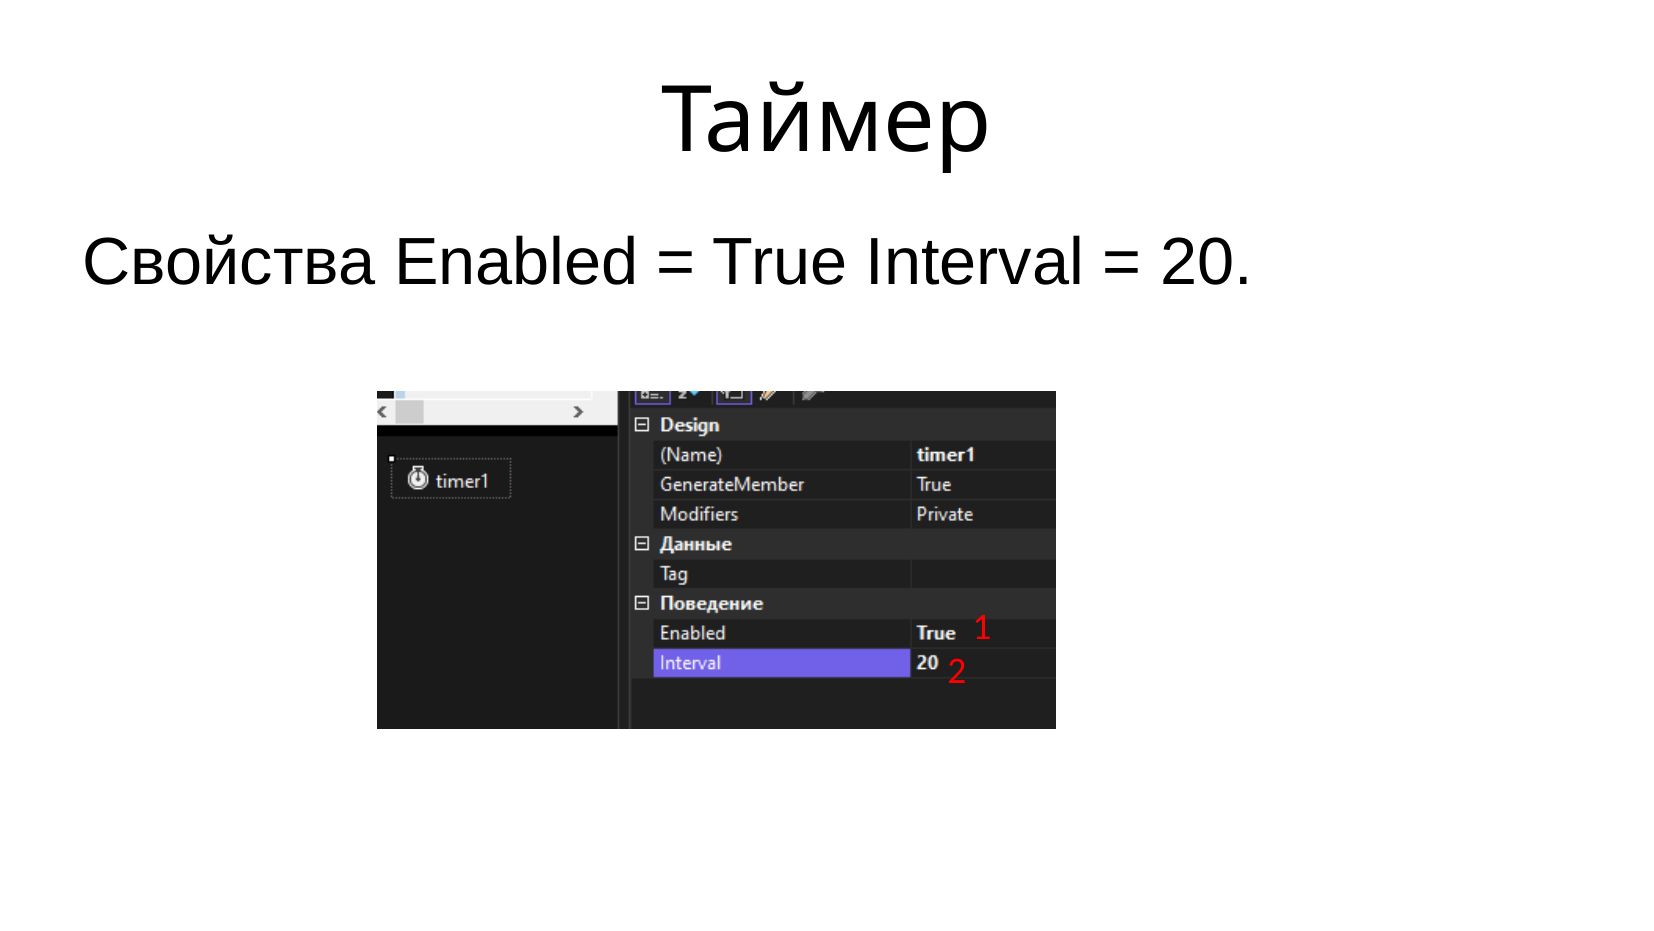

# Таймер
Свойства Enabled = True Interval = 20.
1
2